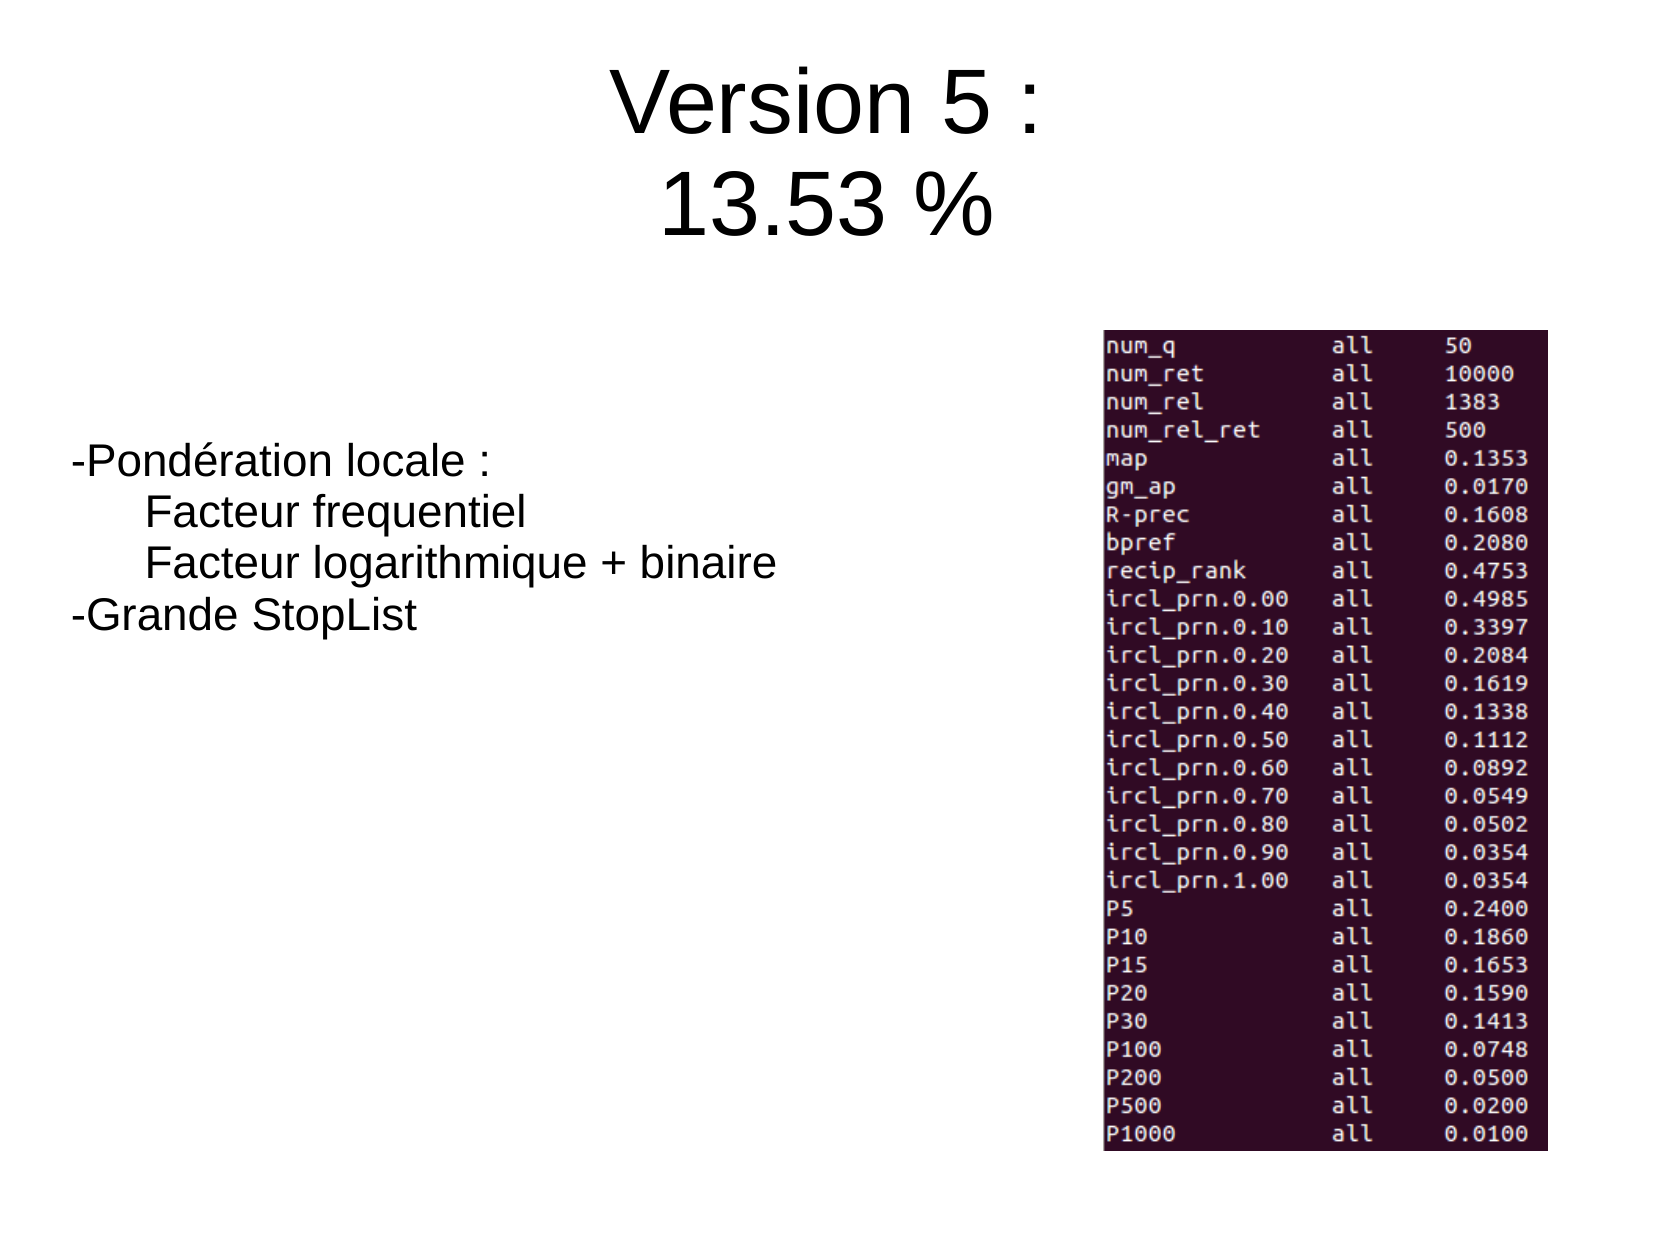

# Version 5 : 13.53 %
-Pondération locale :
	Facteur frequentiel
	Facteur logarithmique + binaire
-Grande StopList